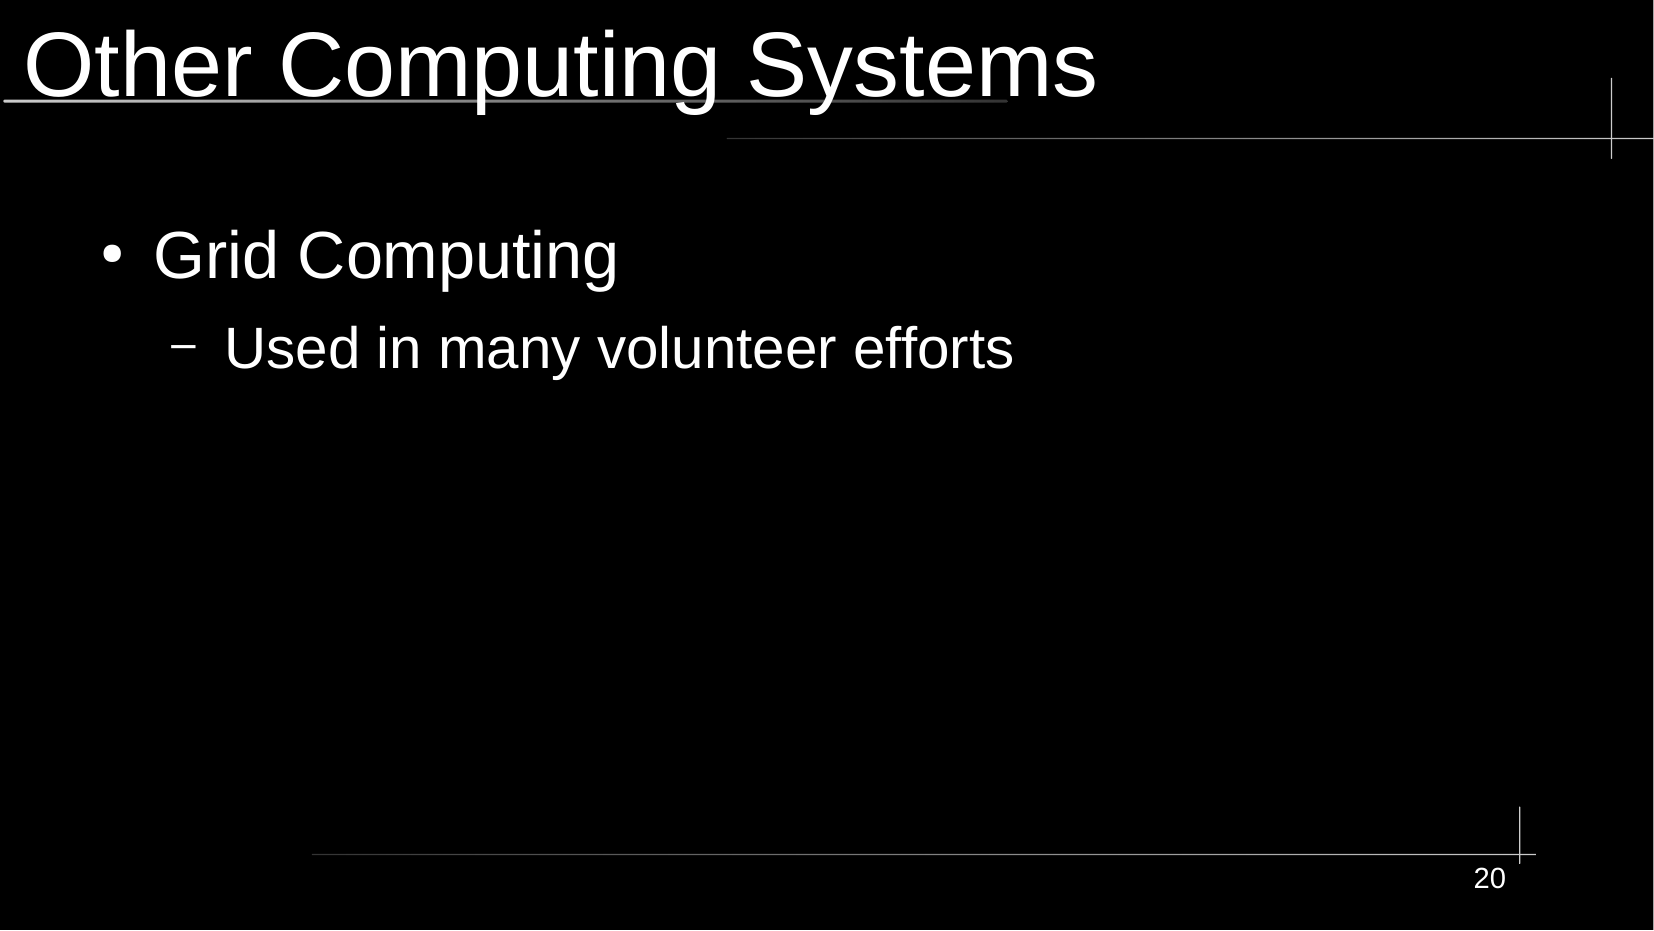

# Other Computing Systems
Grid Computing
Used in many volunteer efforts
20